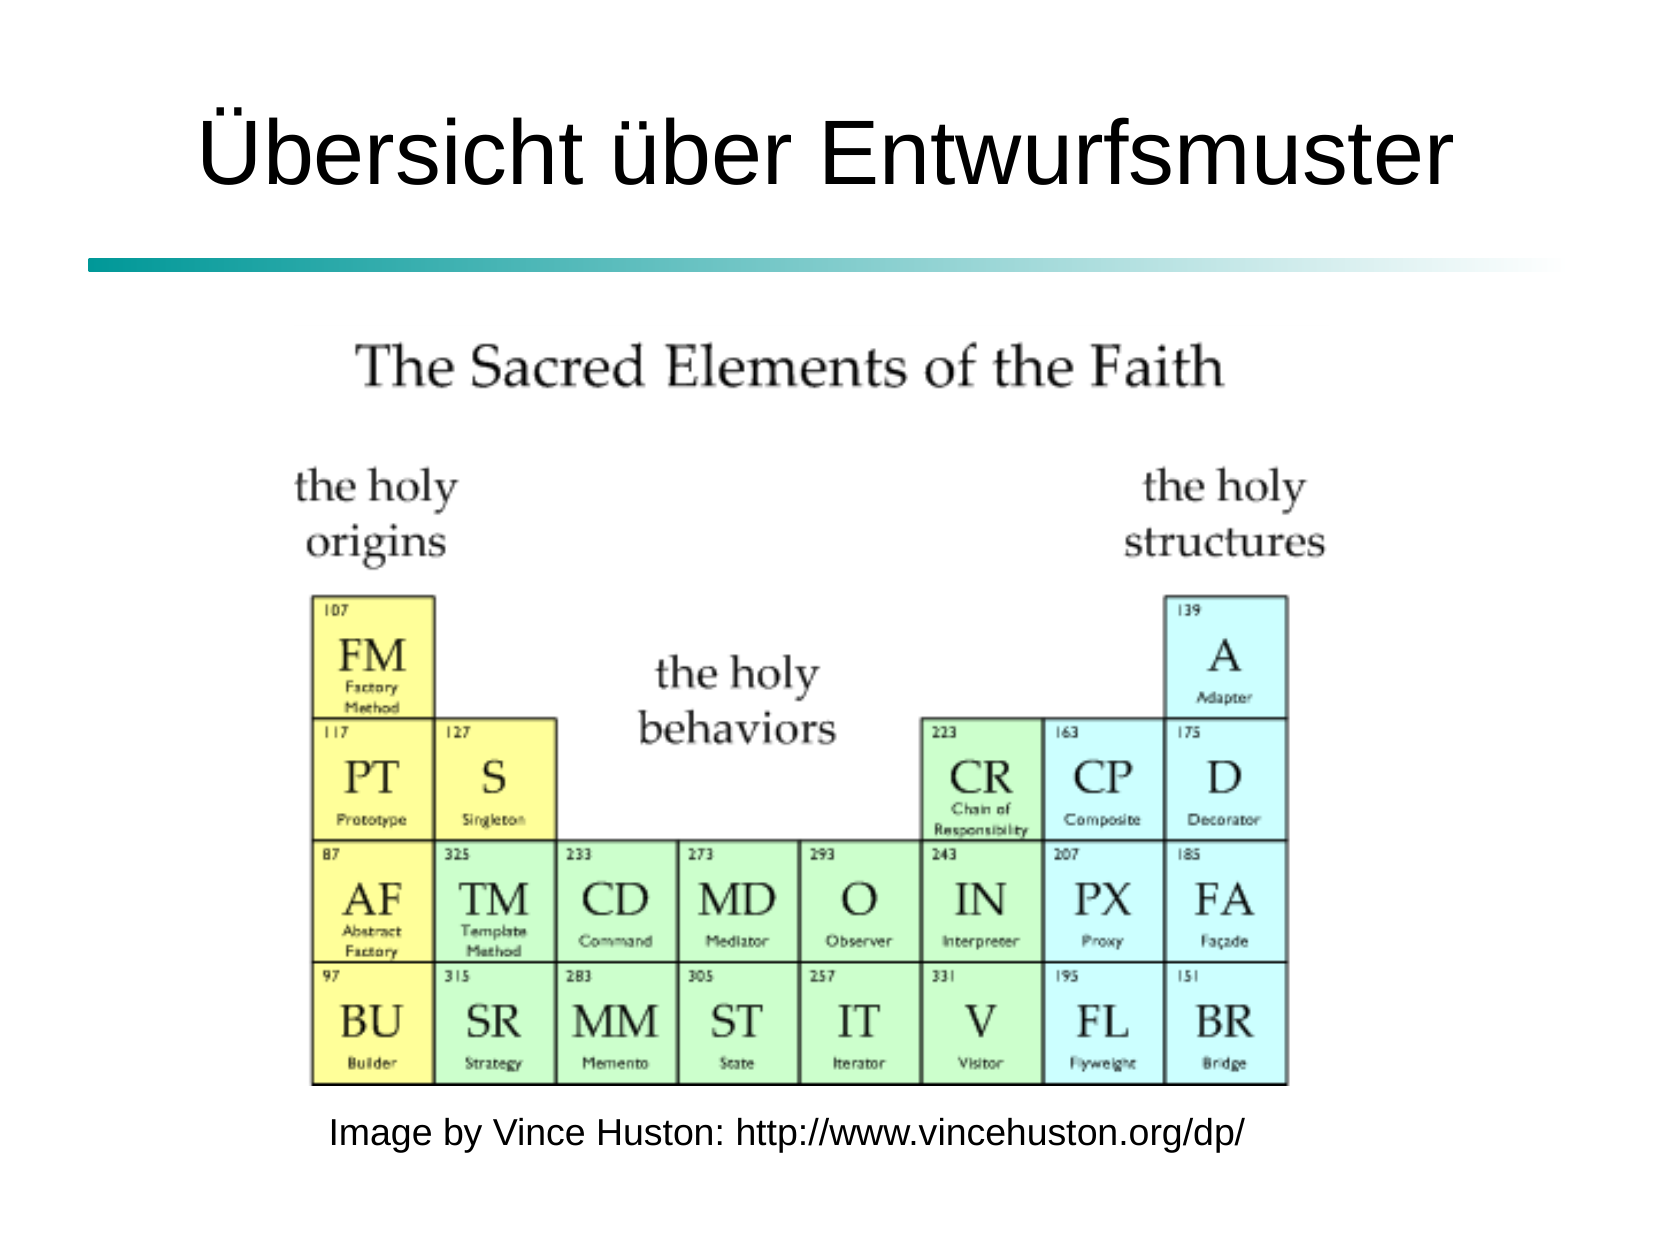

# Übersicht über Entwurfsmuster
Image by Vince Huston: http://www.vincehuston.org/dp/